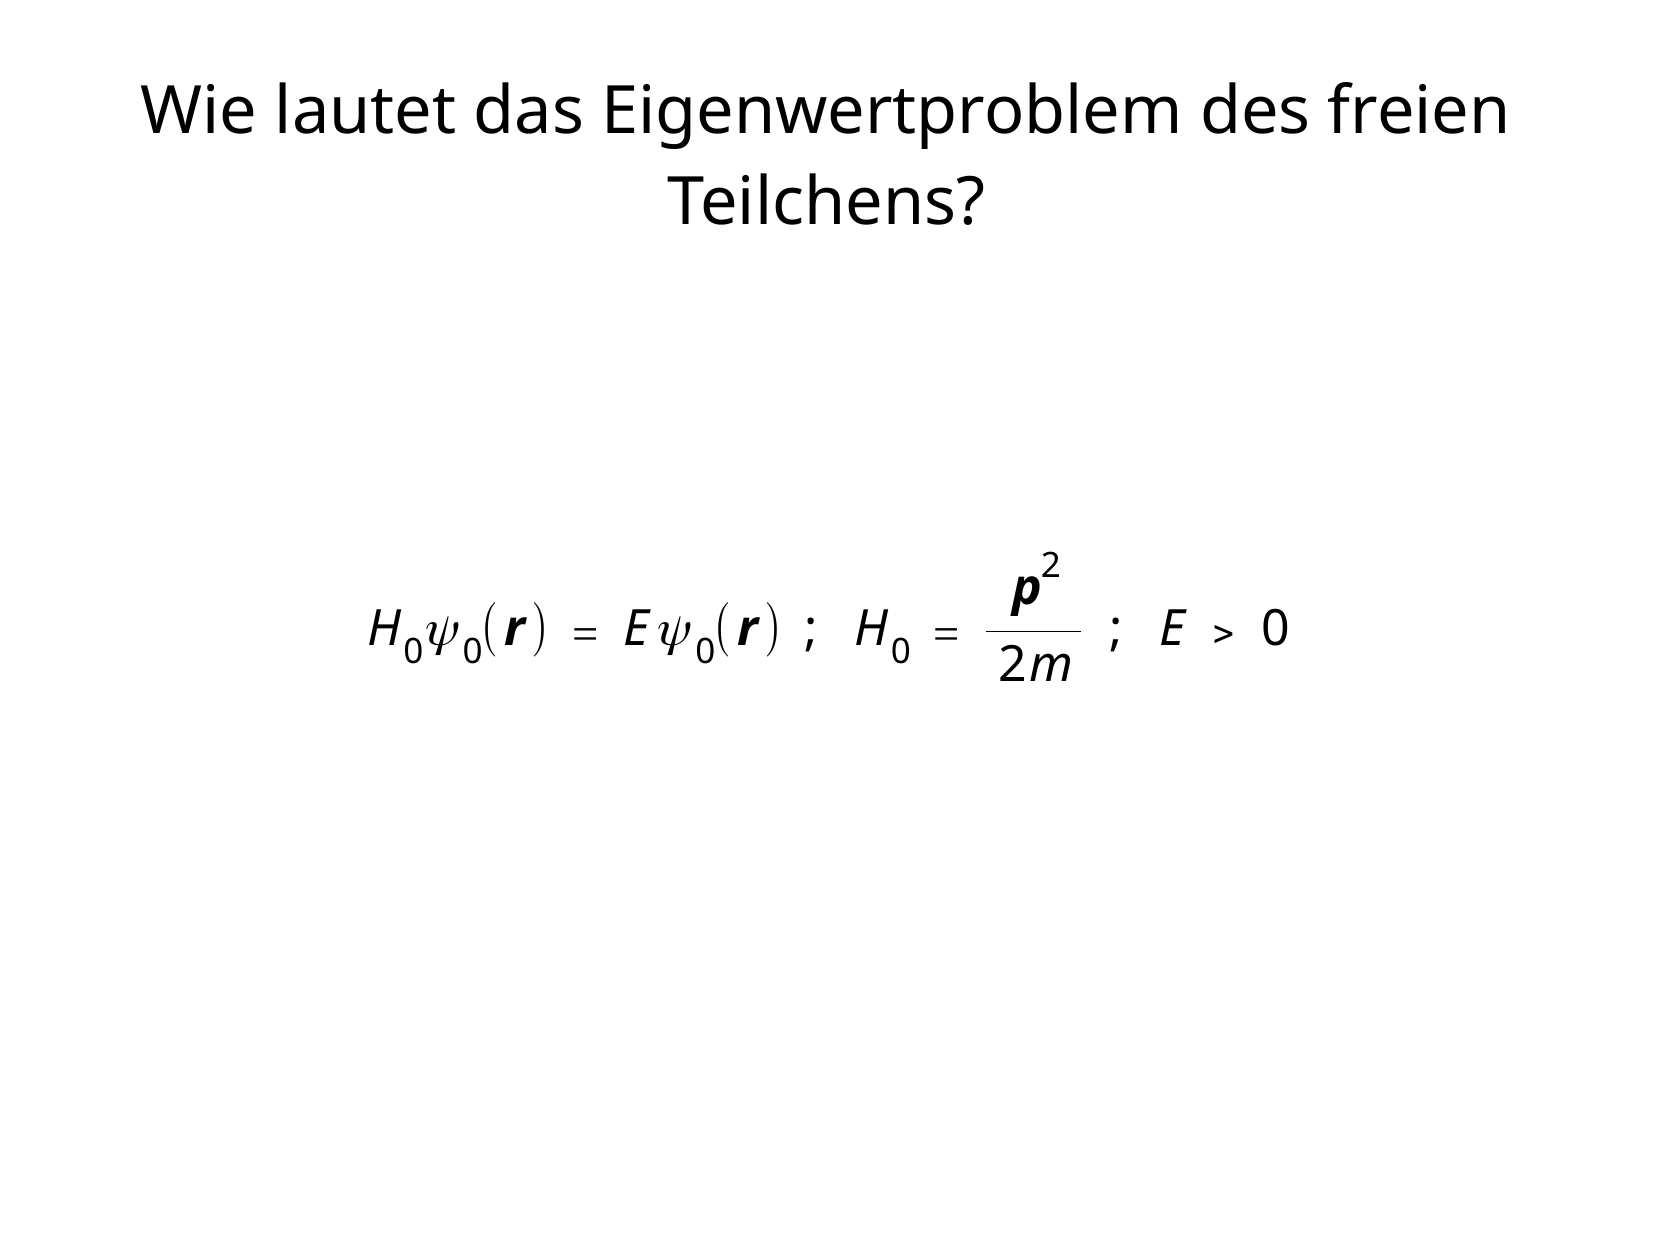

# Wie lautet das Eigenwertproblem des freien Teilchens?